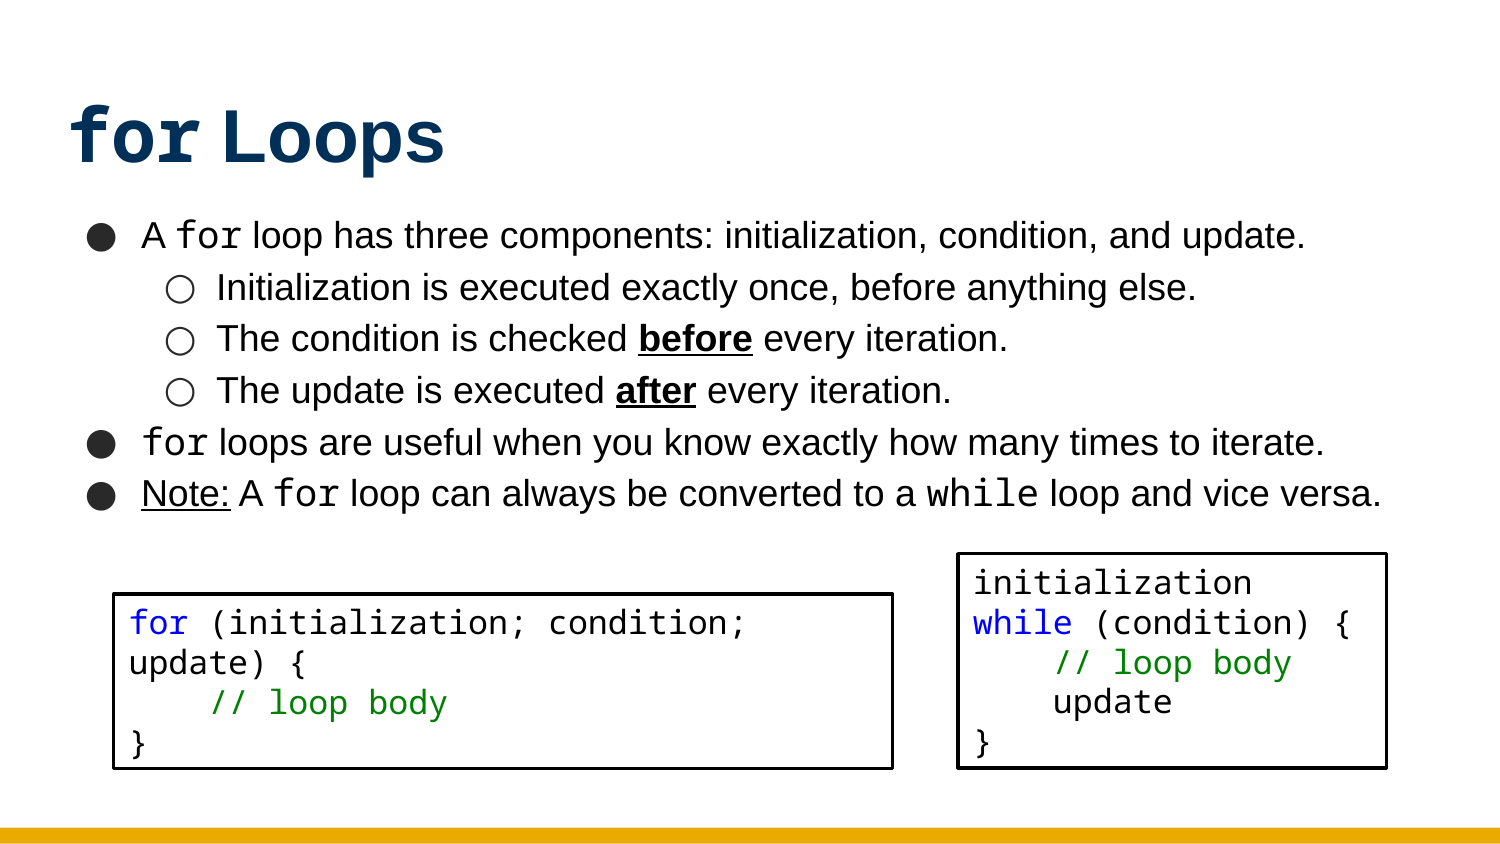

for Loops
A for loop has three components: initialization, condition, and update.
Initialization is executed exactly once, before anything else.
The condition is checked before every iteration.
The update is executed after every iteration.
for loops are useful when you know exactly how many times to iterate.
Note: A for loop can always be converted to a while loop and vice versa.
initialization
while (condition) {
 // loop body
    update
}
for (initialization; condition; update) {
    // loop body
}